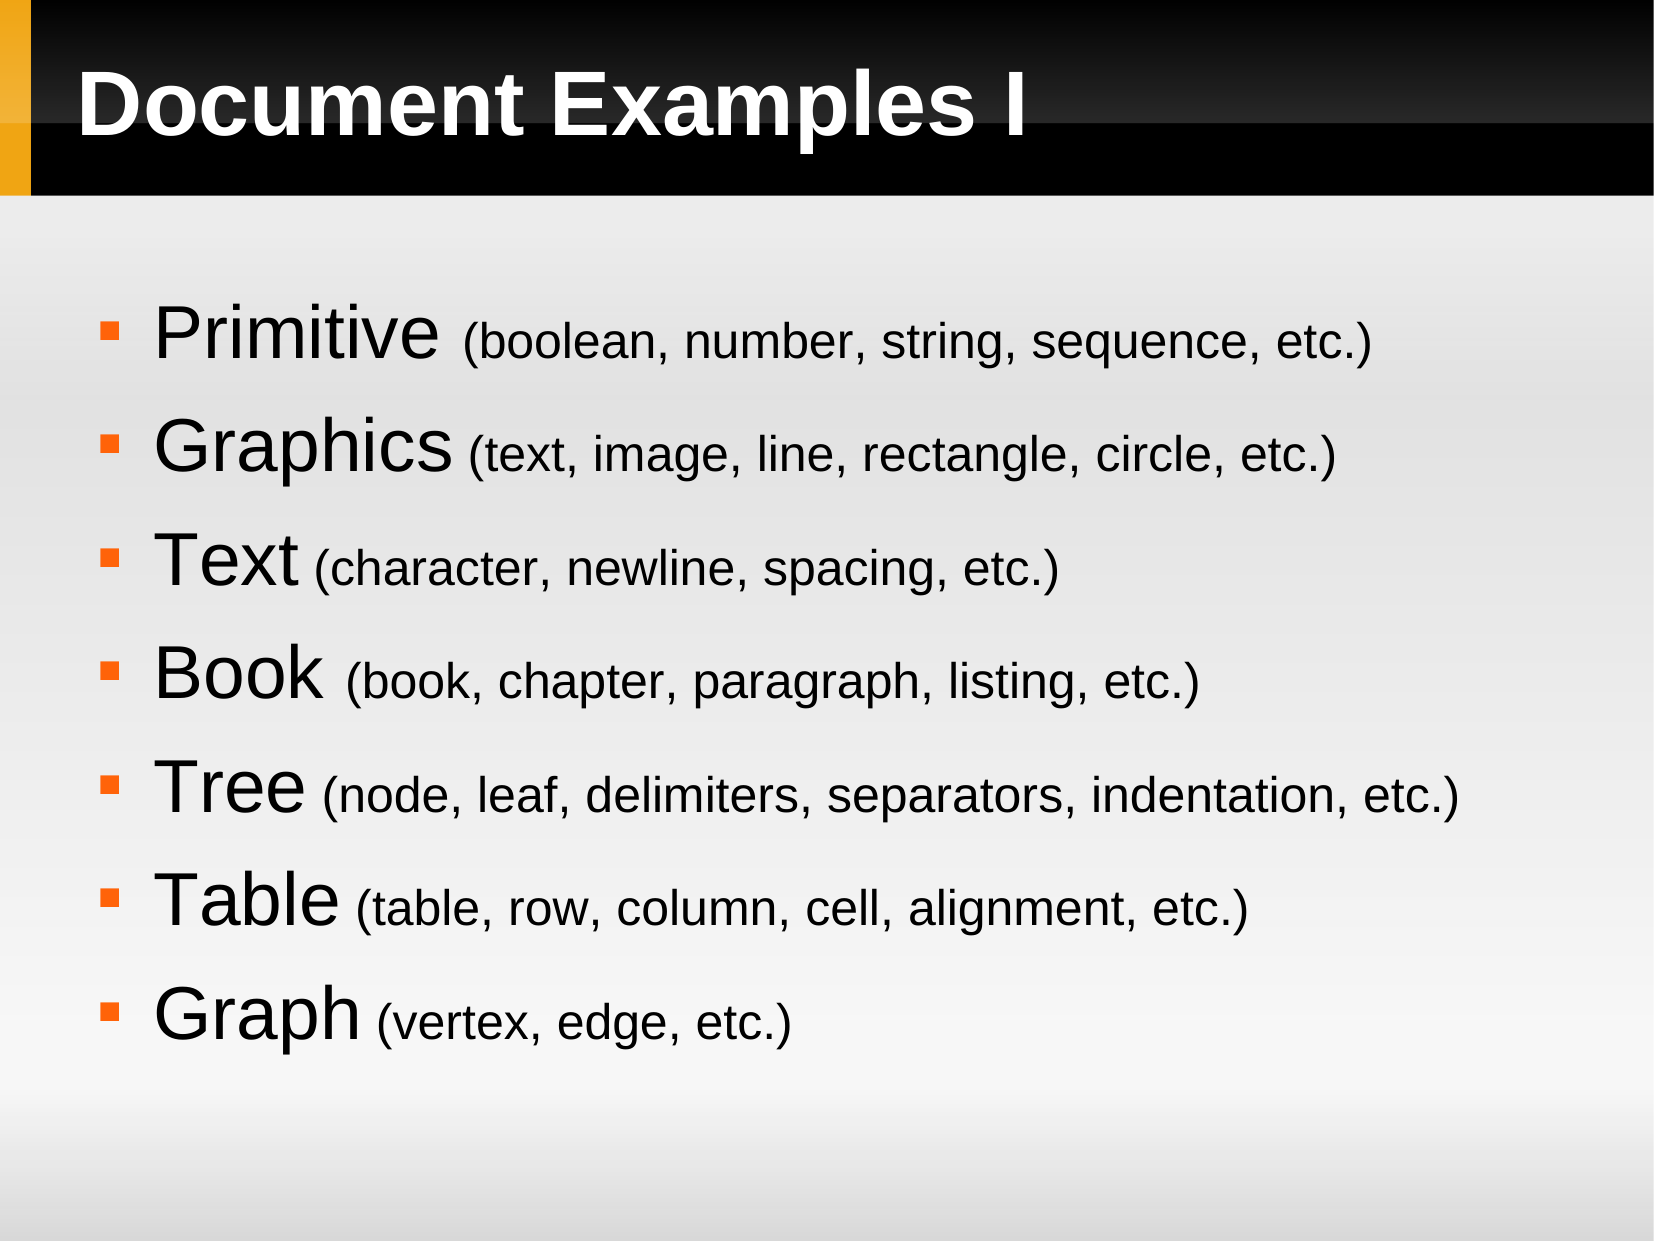

# Document Examples I
Primitive (boolean, number, string, sequence, etc.)
Graphics (text, image, line, rectangle, circle, etc.)
Text (character, newline, spacing, etc.)
Book (book, chapter, paragraph, listing, etc.)
Tree (node, leaf, delimiters, separators, indentation, etc.)
Table (table, row, column, cell, alignment, etc.)
Graph (vertex, edge, etc.)